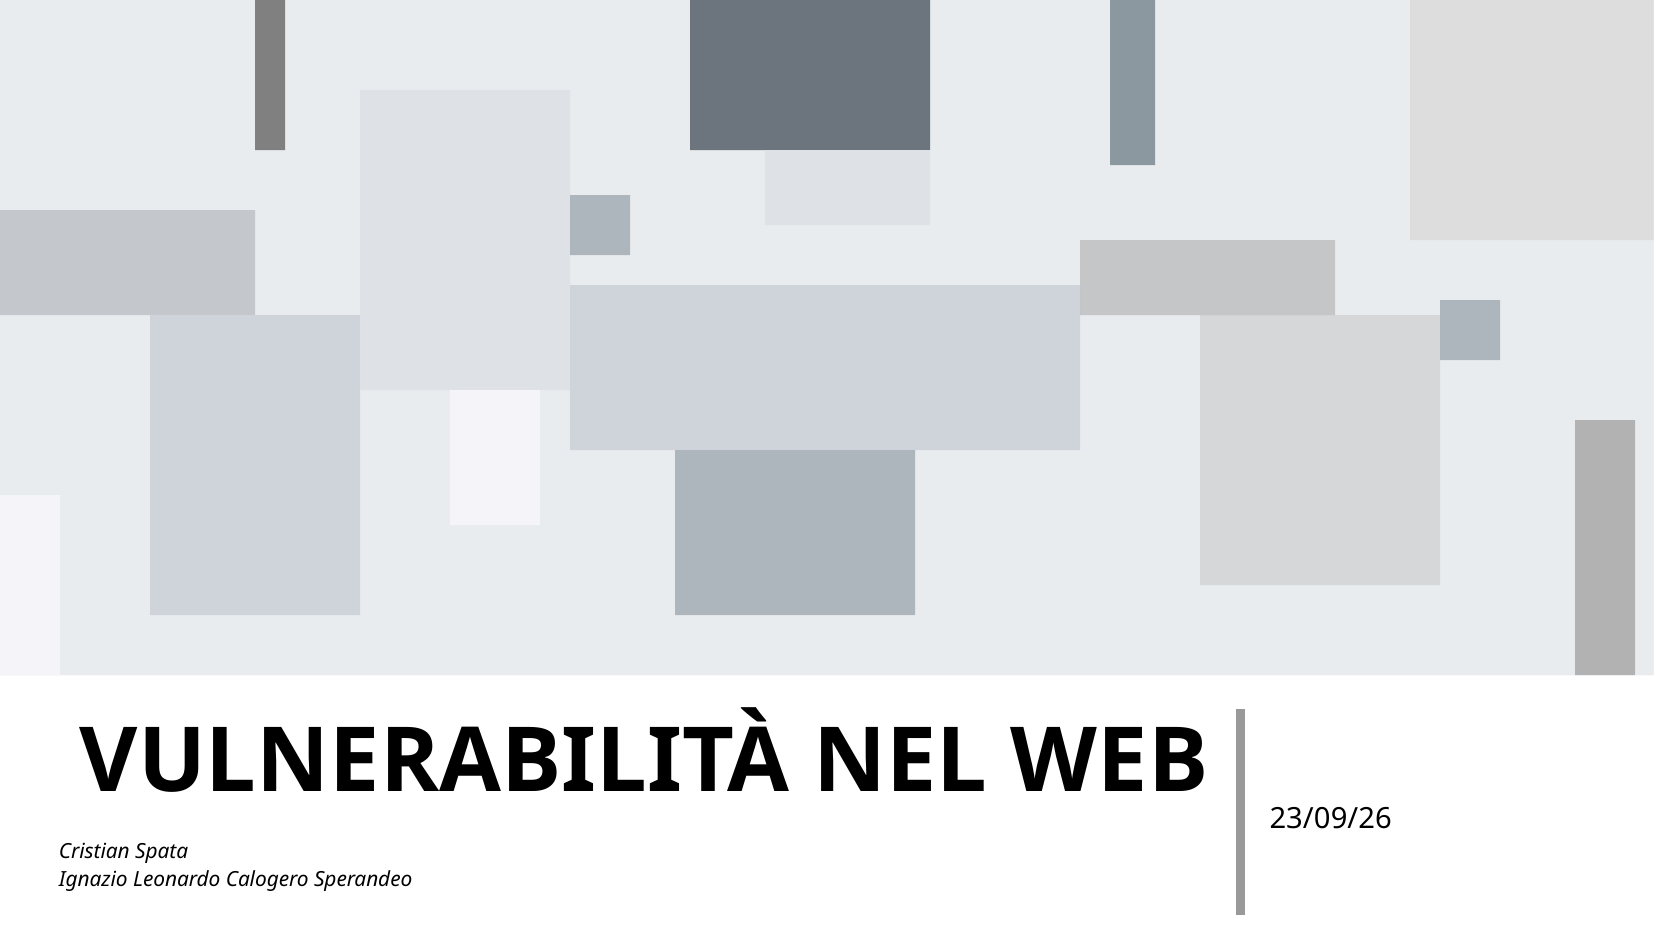

# VULNERABILITÀ NEL WEB
Cristian Spata
Ignazio Leonardo Calogero Sperandeo